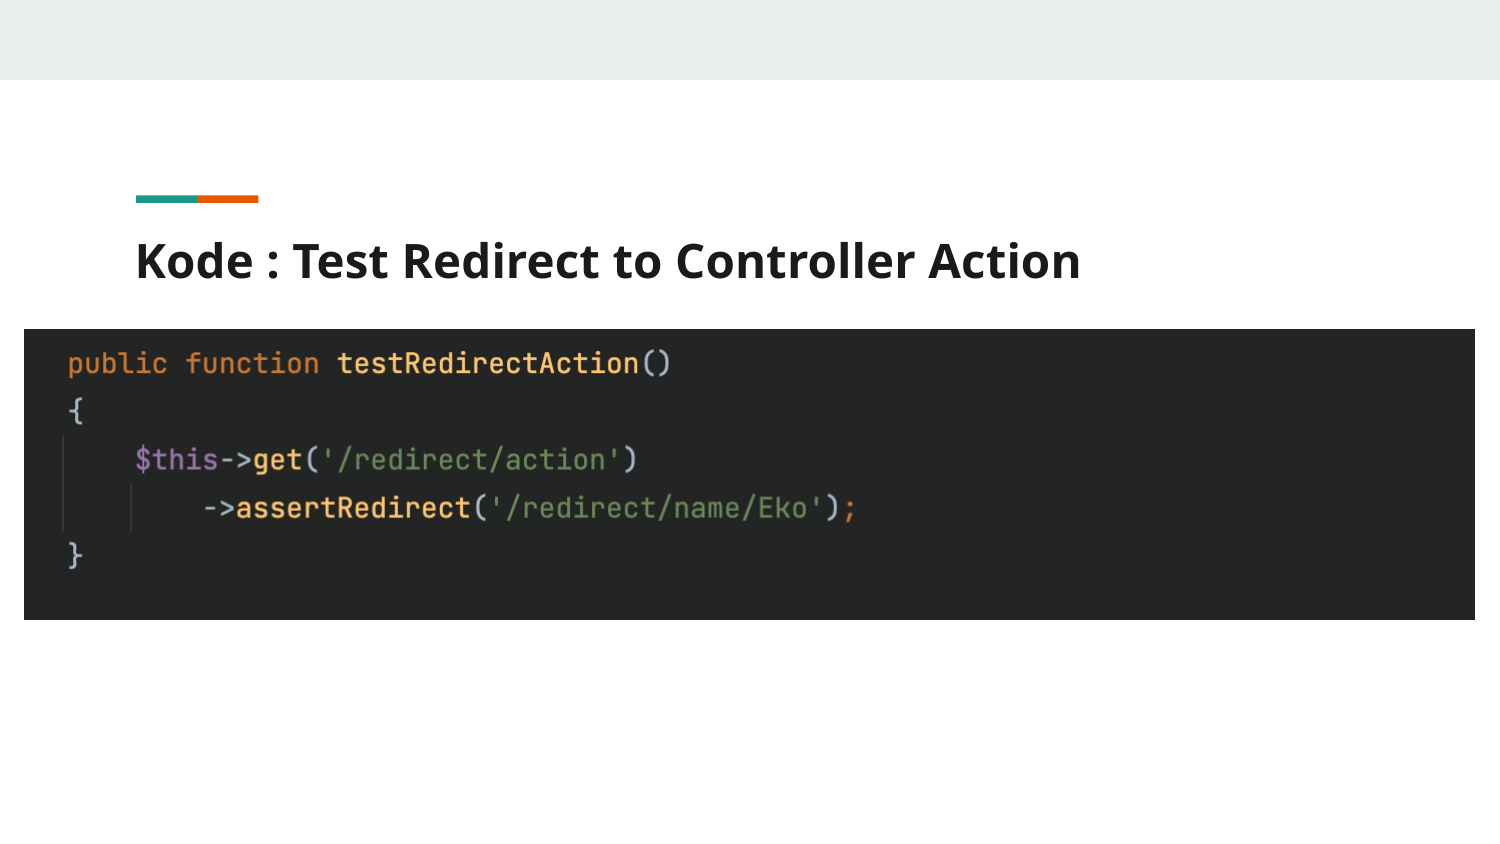

# Kode : Test Redirect to Controller Action